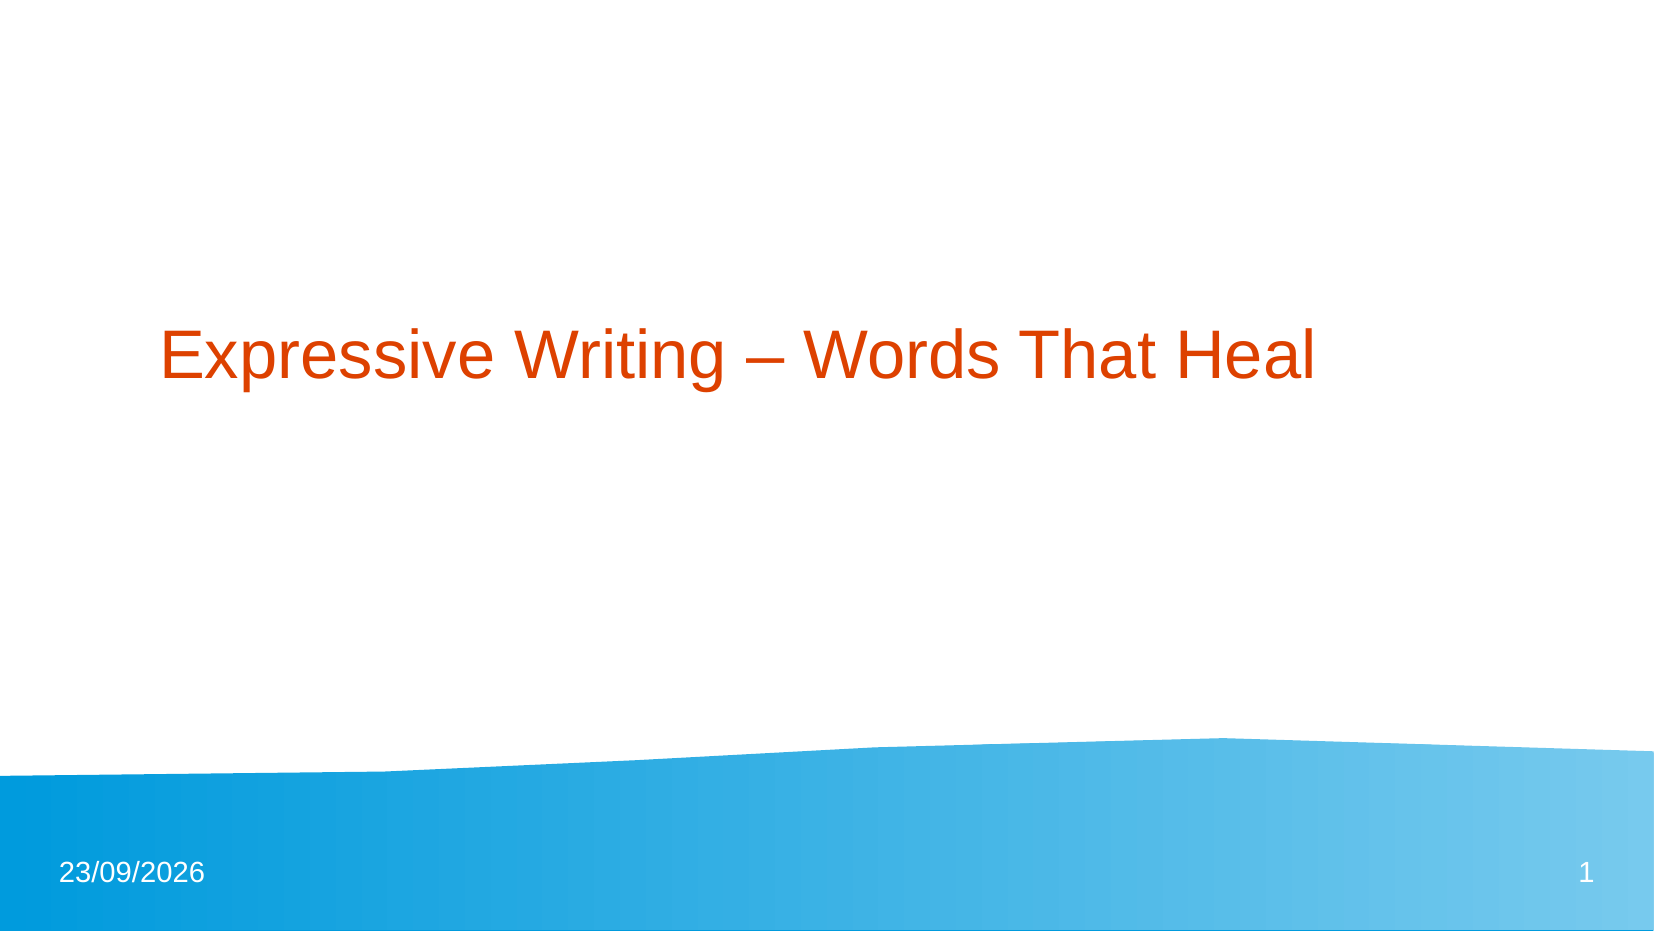

# Expressive Writing – Words That Heal